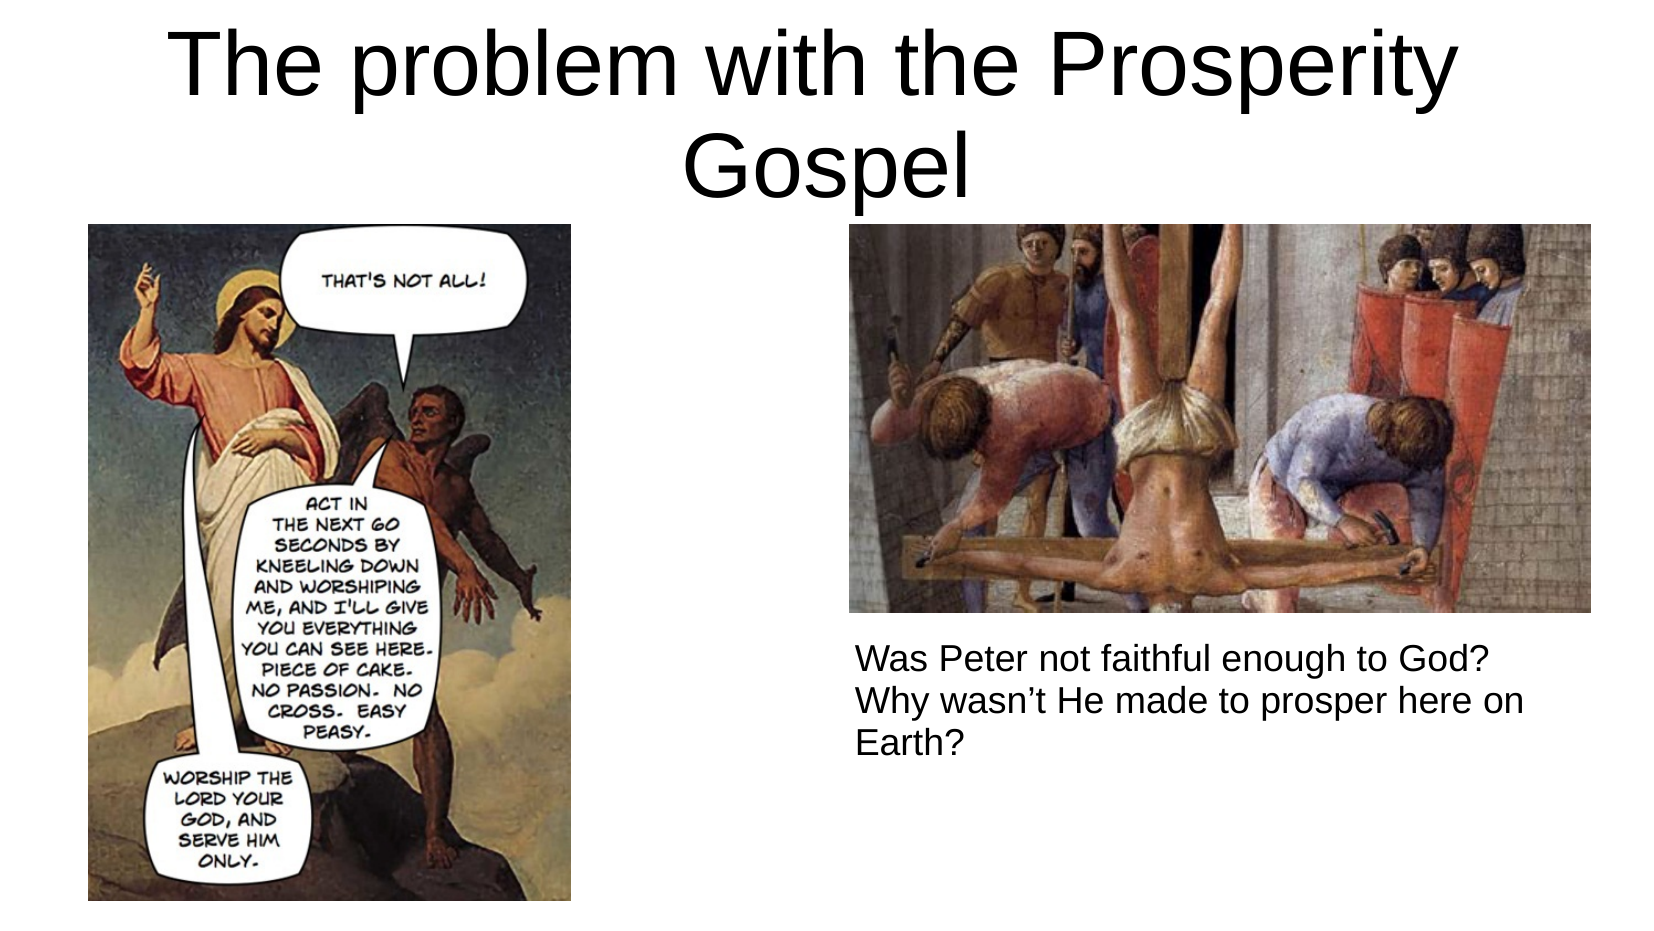

# The problem with the Prosperity Gospel
Was Peter not faithful enough to God? Why wasn’t He made to prosper here on Earth?